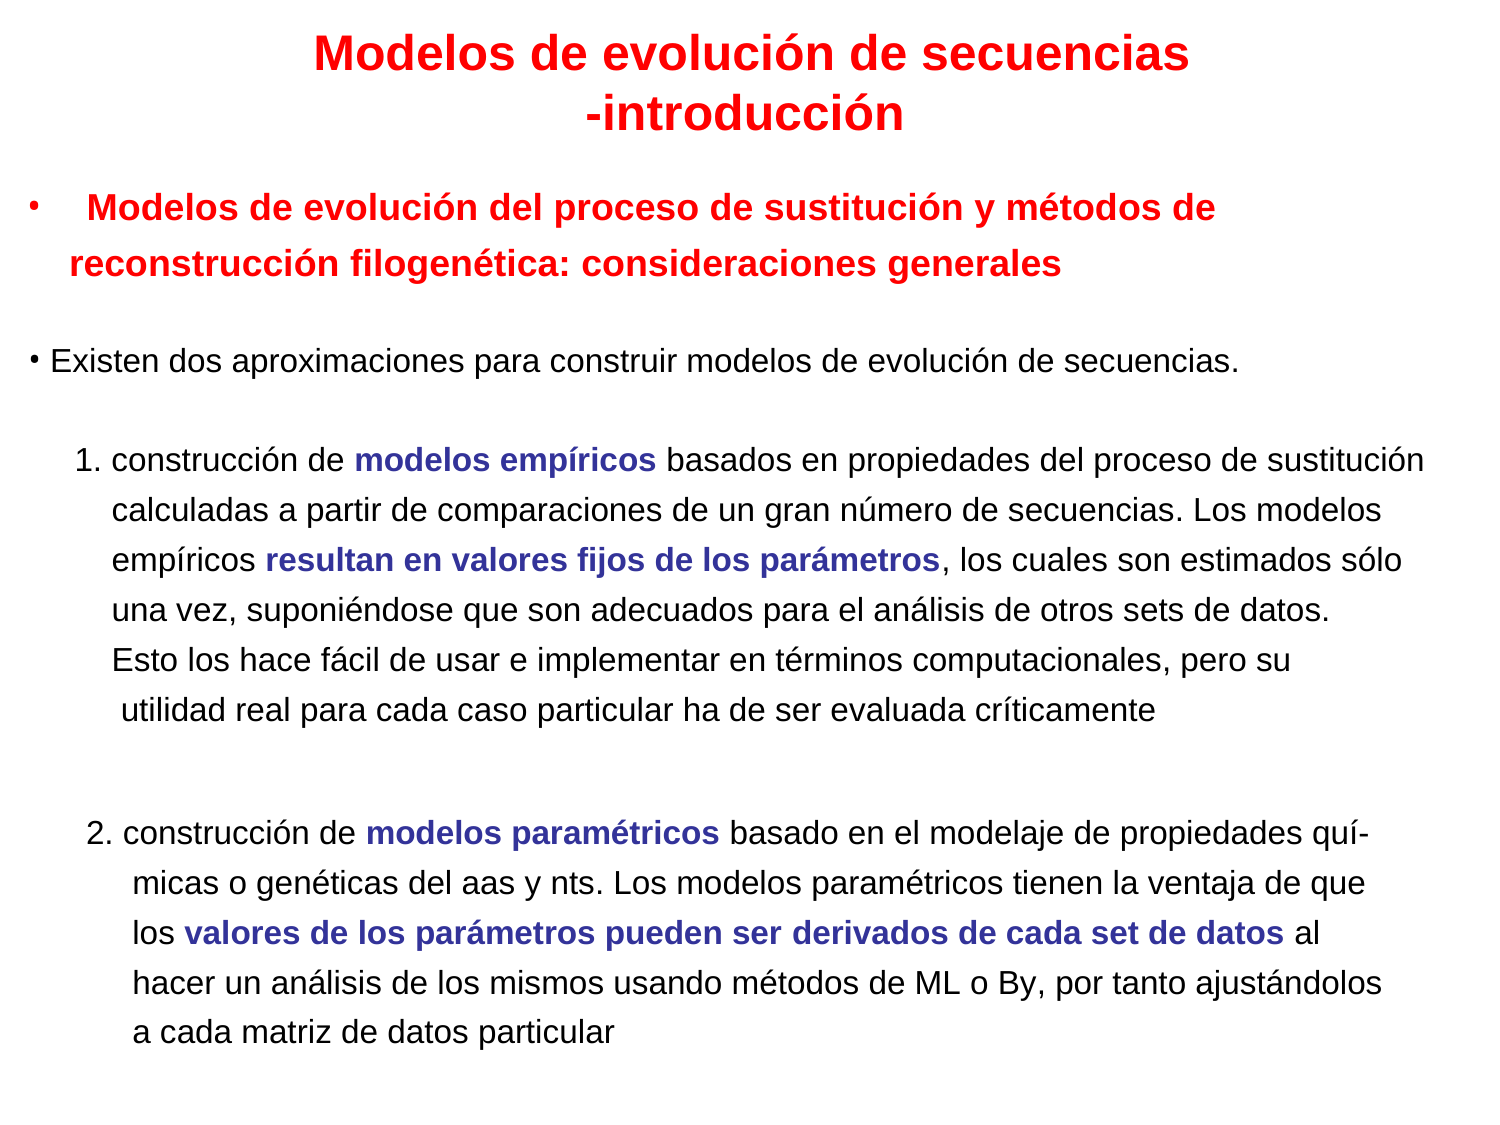

Modelos de evolución de secuencias
-introducción
Modelos de evolución del proceso de sustitución y métodos de
 reconstrucción filogenética: consideraciones generales
 Existen dos aproximaciones para construir modelos de evolución de secuencias.
 1. construcción de modelos empíricos basados en propiedades del proceso de sustitución
 calculadas a partir de comparaciones de un gran número de secuencias. Los modelos
 empíricos resultan en valores fijos de los parámetros, los cuales son estimados sólo
 una vez, suponiéndose que son adecuados para el análisis de otros sets de datos.
 Esto los hace fácil de usar e implementar en términos computacionales, pero su
 utilidad real para cada caso particular ha de ser evaluada críticamente
 2. construcción de modelos paramétricos basado en el modelaje de propiedades quí-
 micas o genéticas del aas y nts. Los modelos paramétricos tienen la ventaja de que
 los valores de los parámetros pueden ser derivados de cada set de datos al
 hacer un análisis de los mismos usando métodos de ML o By, por tanto ajustándolos
 a cada matriz de datos particular